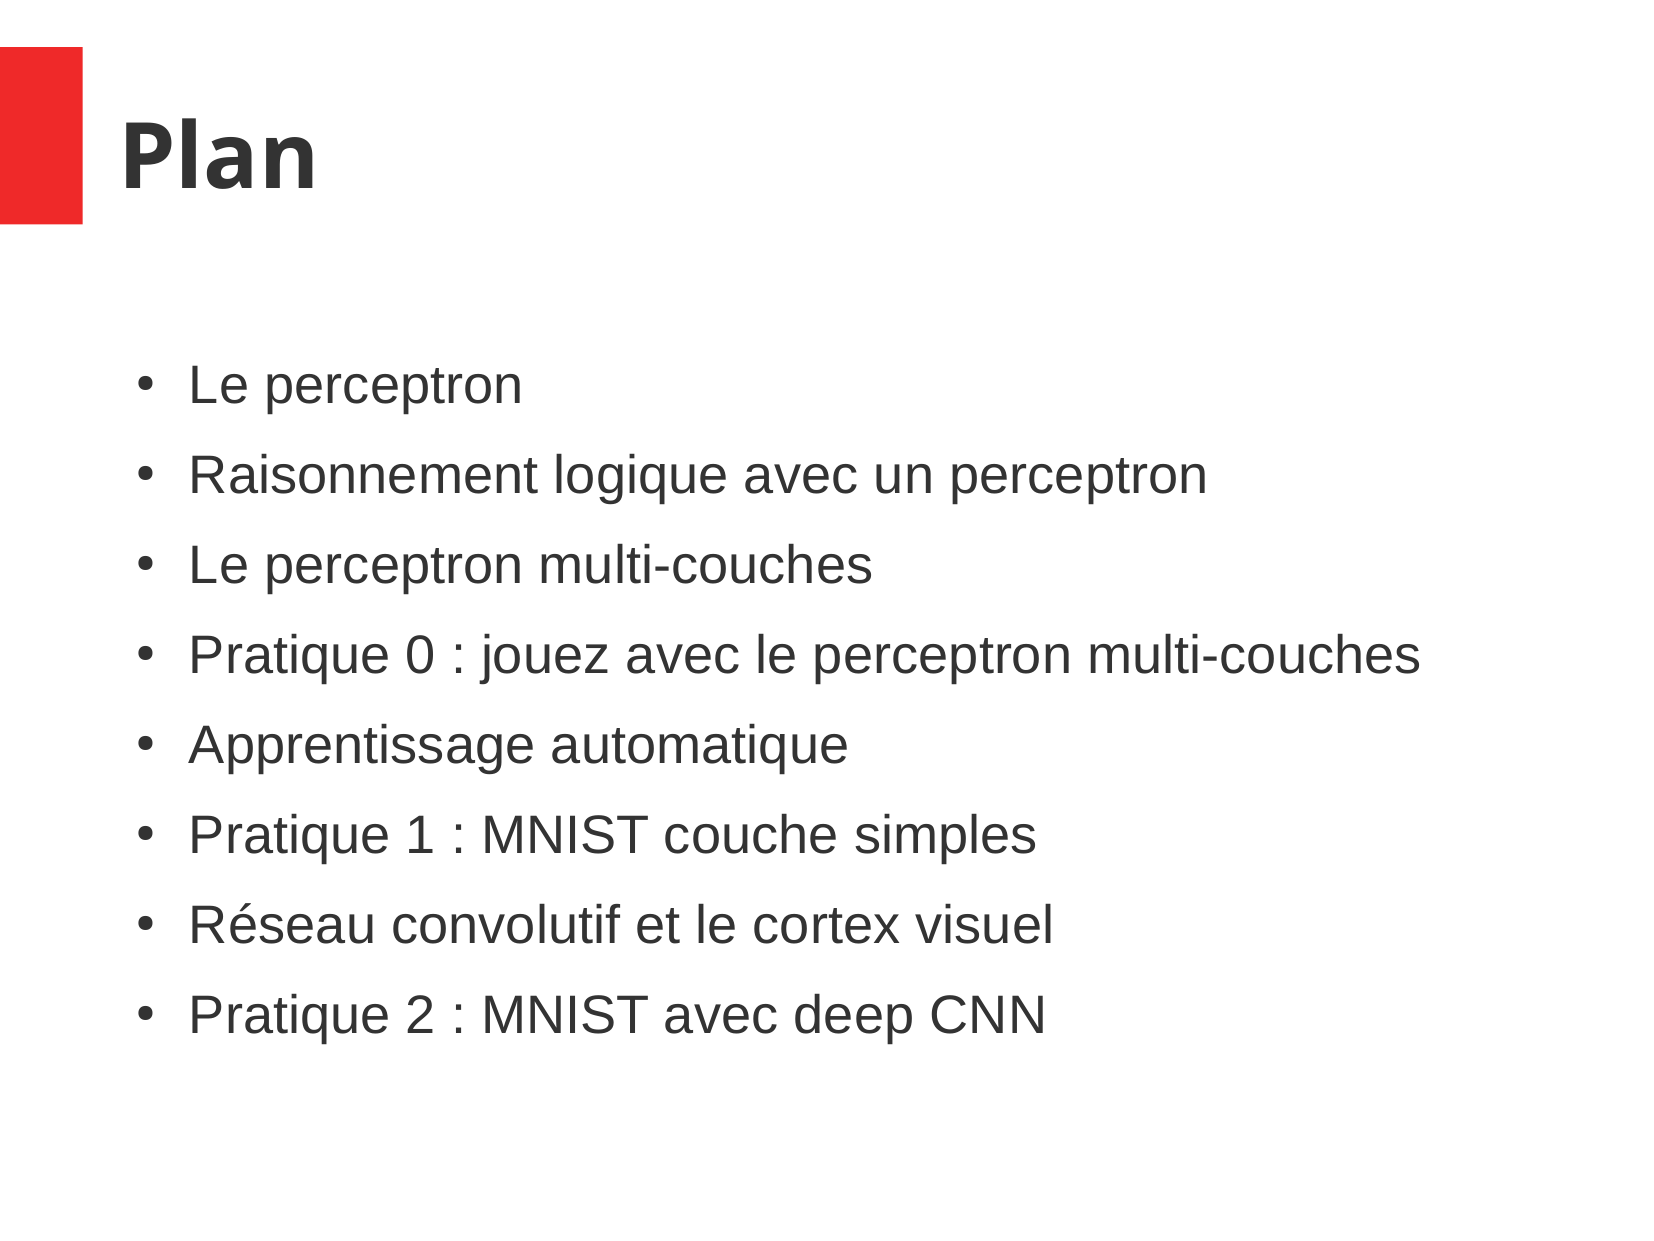

# Plan
Le perceptron
Raisonnement logique avec un perceptron
Le perceptron multi-couches
Pratique 0 : jouez avec le perceptron multi-couches
Apprentissage automatique
Pratique 1 : MNIST couche simples
Réseau convolutif et le cortex visuel
Pratique 2 : MNIST avec deep CNN